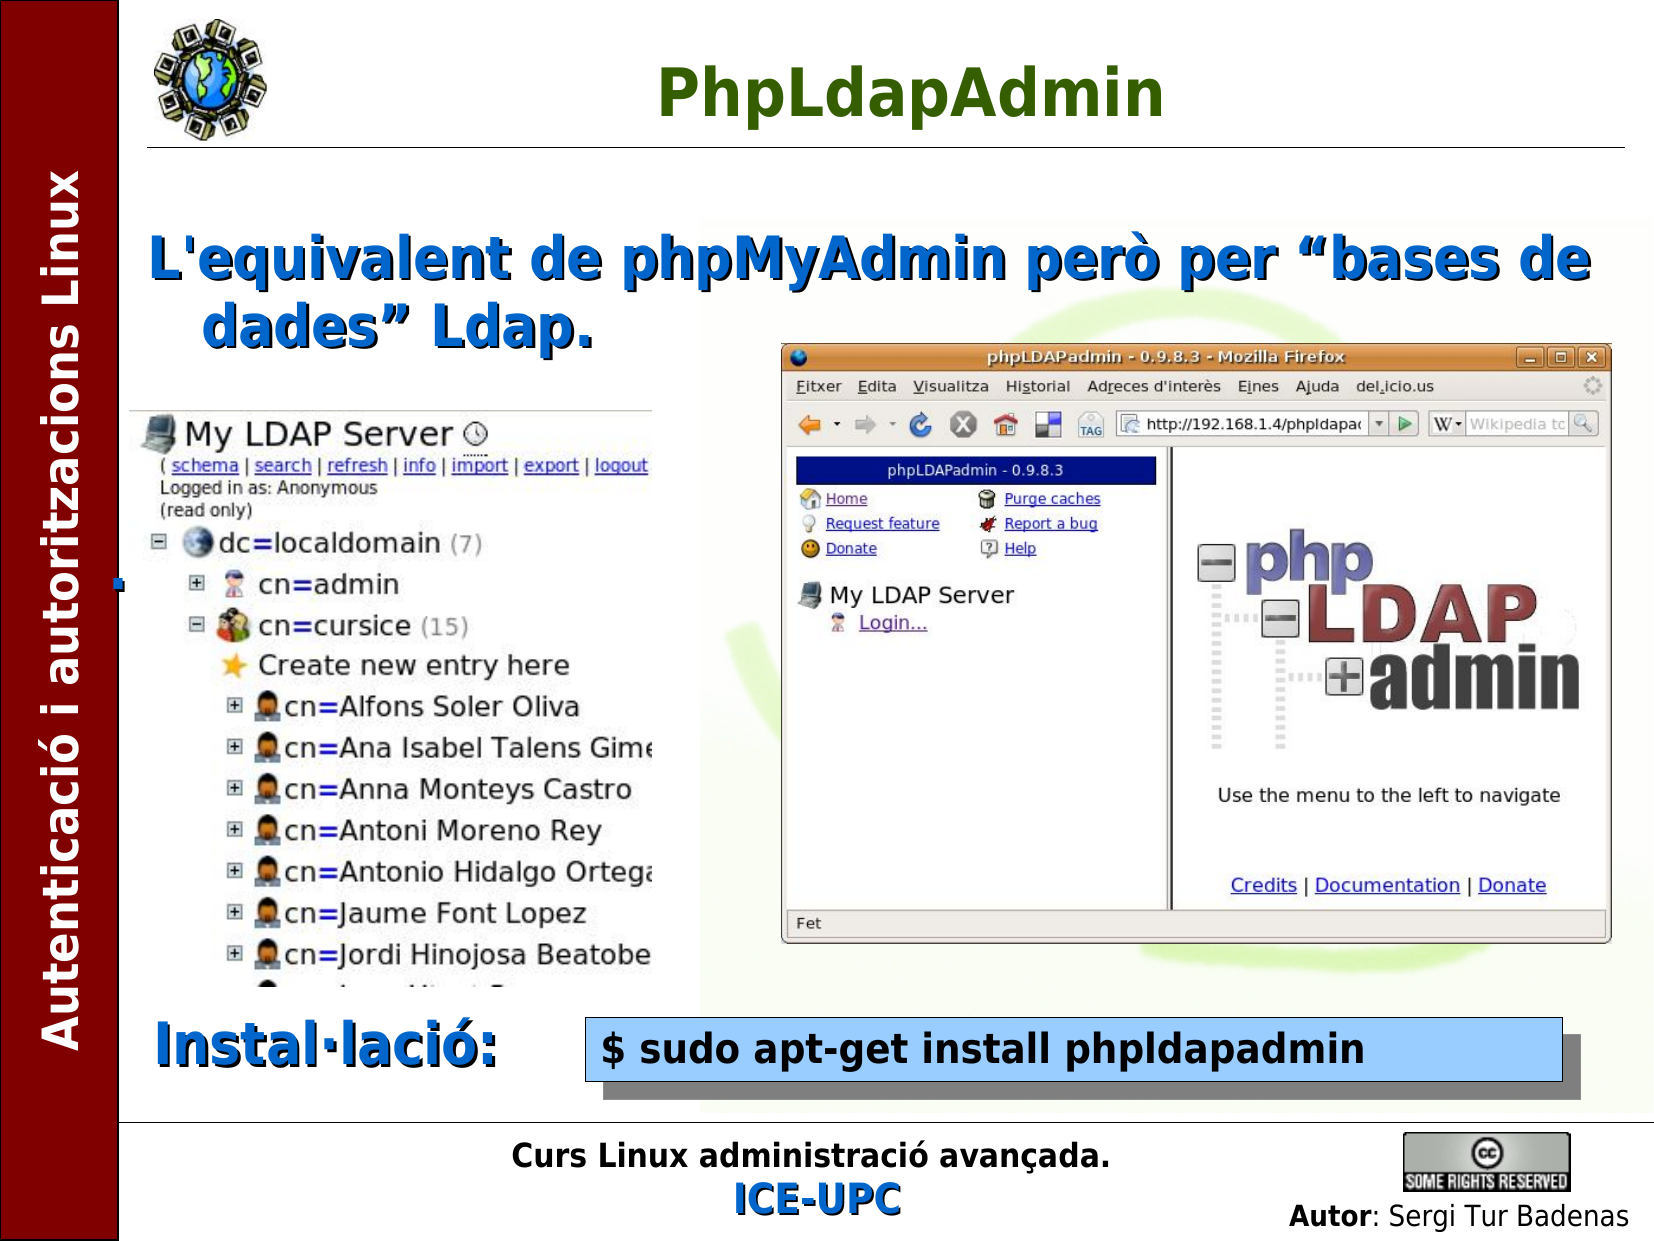

# PhpLdapAdmin
L'equivalent de phpMyAdmin però per “bases de dades” Ldap.
.
Instal·lació:
$ sudo apt-get install phpldapadmin